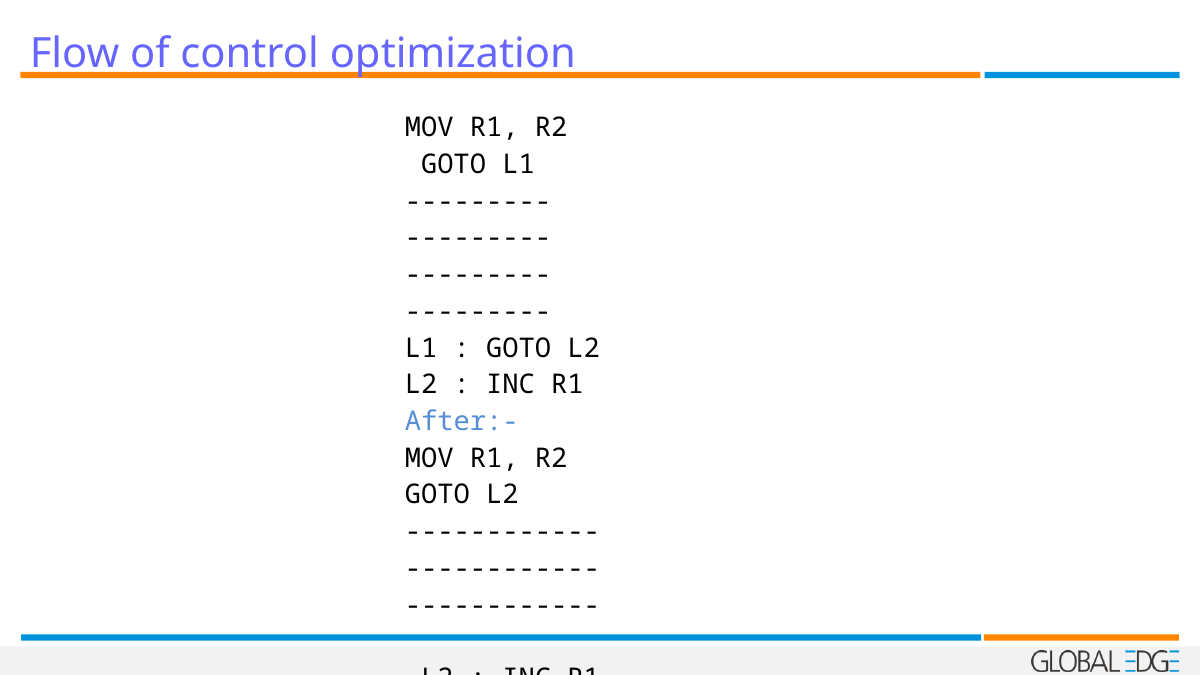

Flow of control optimization
MOV R1, R2
 GOTO L1
---------
---------
---------
---------
L1 : GOTO L2
L2 : INC R1
After:-
MOV R1, R2
GOTO L2
------------
------------
------------
 L2 : INC R1